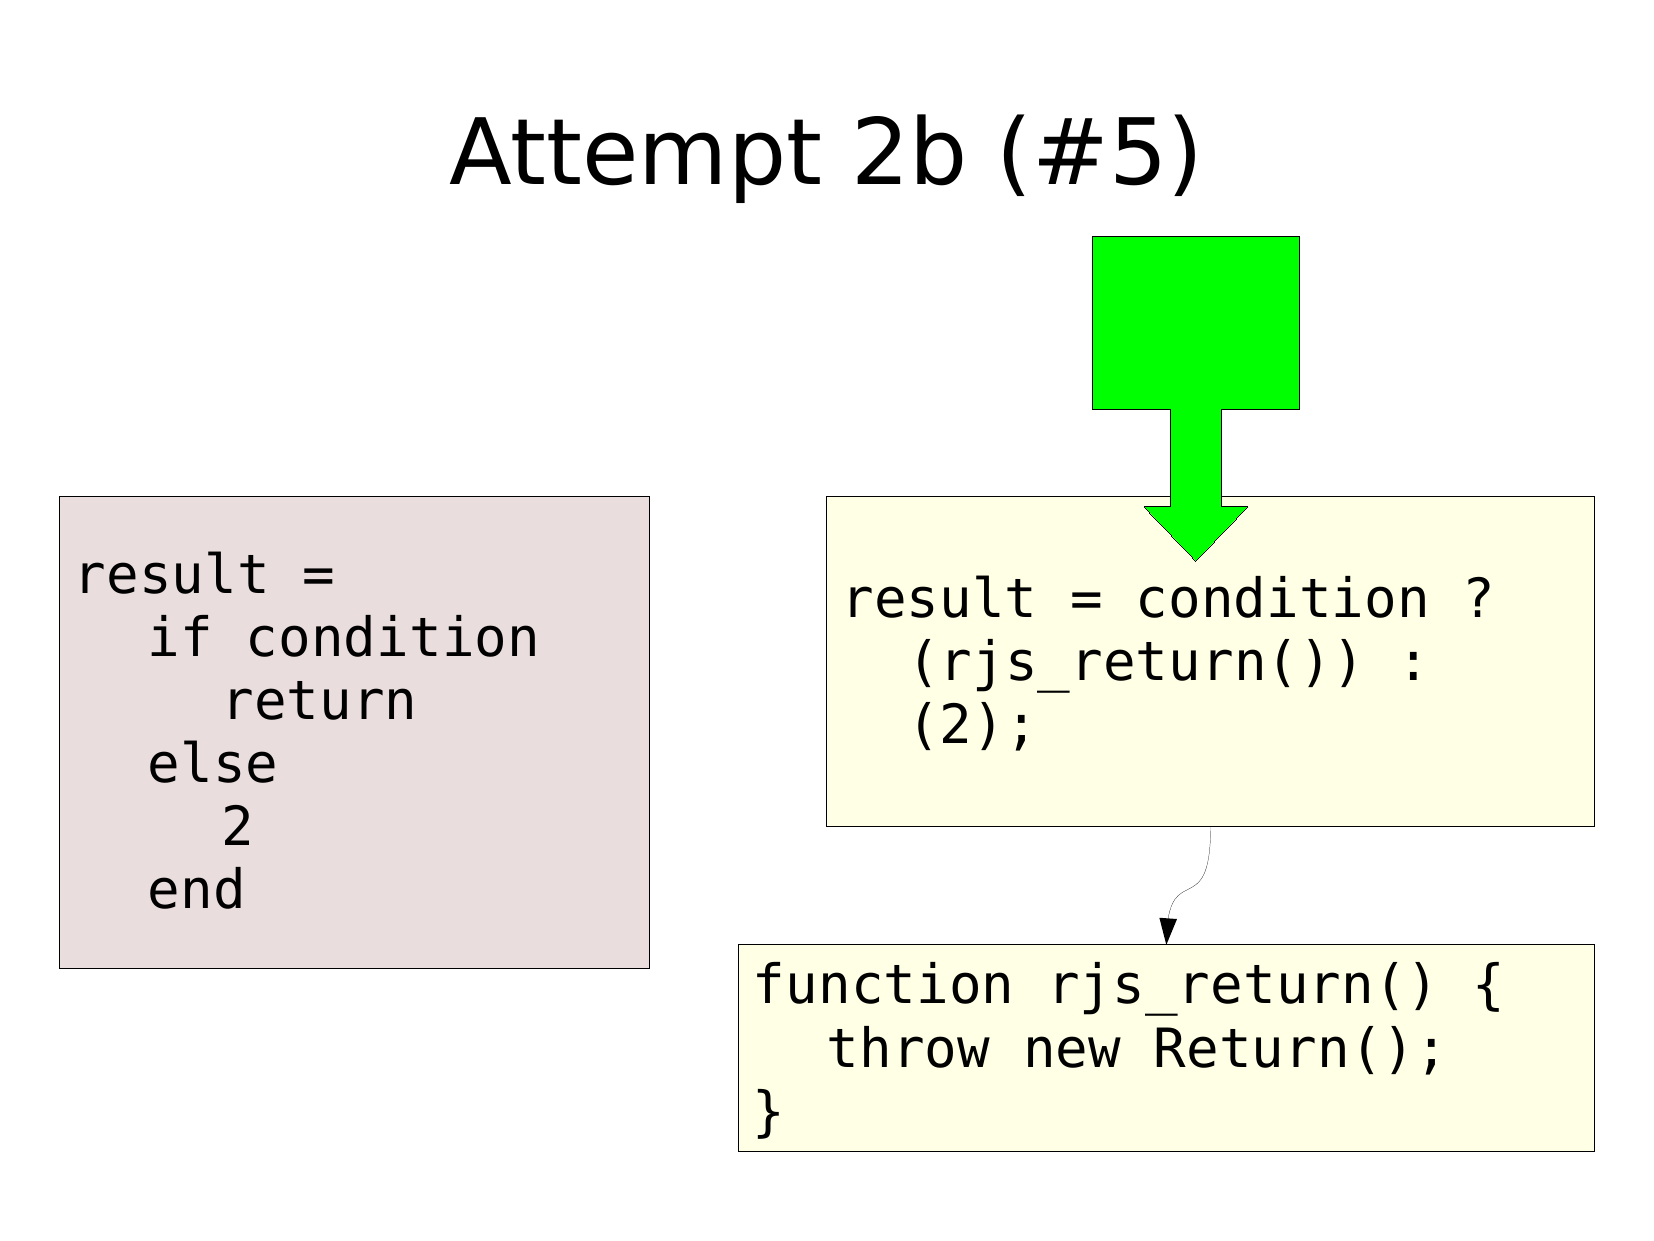

# Attempt 2b (#5)
result =
	if condition
		return
	else
		2
	end
result = condition ?
 (rjs_return()) :
 (2);
function rjs_return() {
	throw new Return();
}